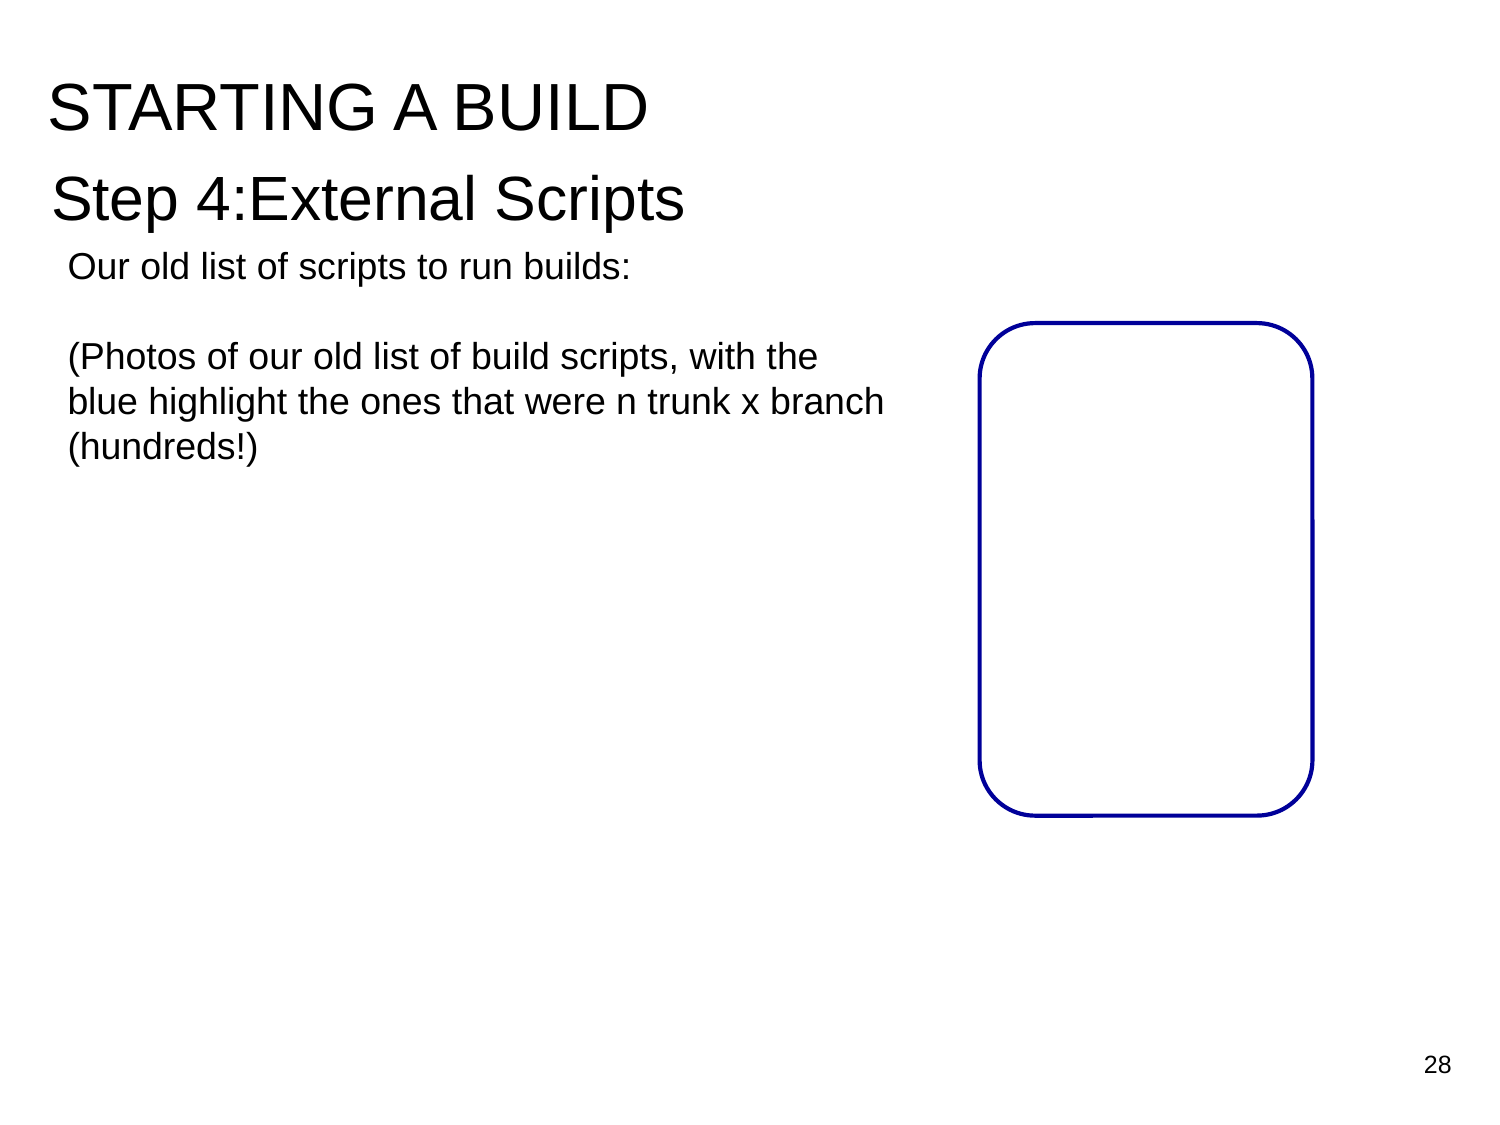

# Starting a build
Step 4:External Scripts
Our old list of scripts to run builds:
(Photos of our old list of build scripts, with the blue highlight the ones that were n trunk x branch (hundreds!)